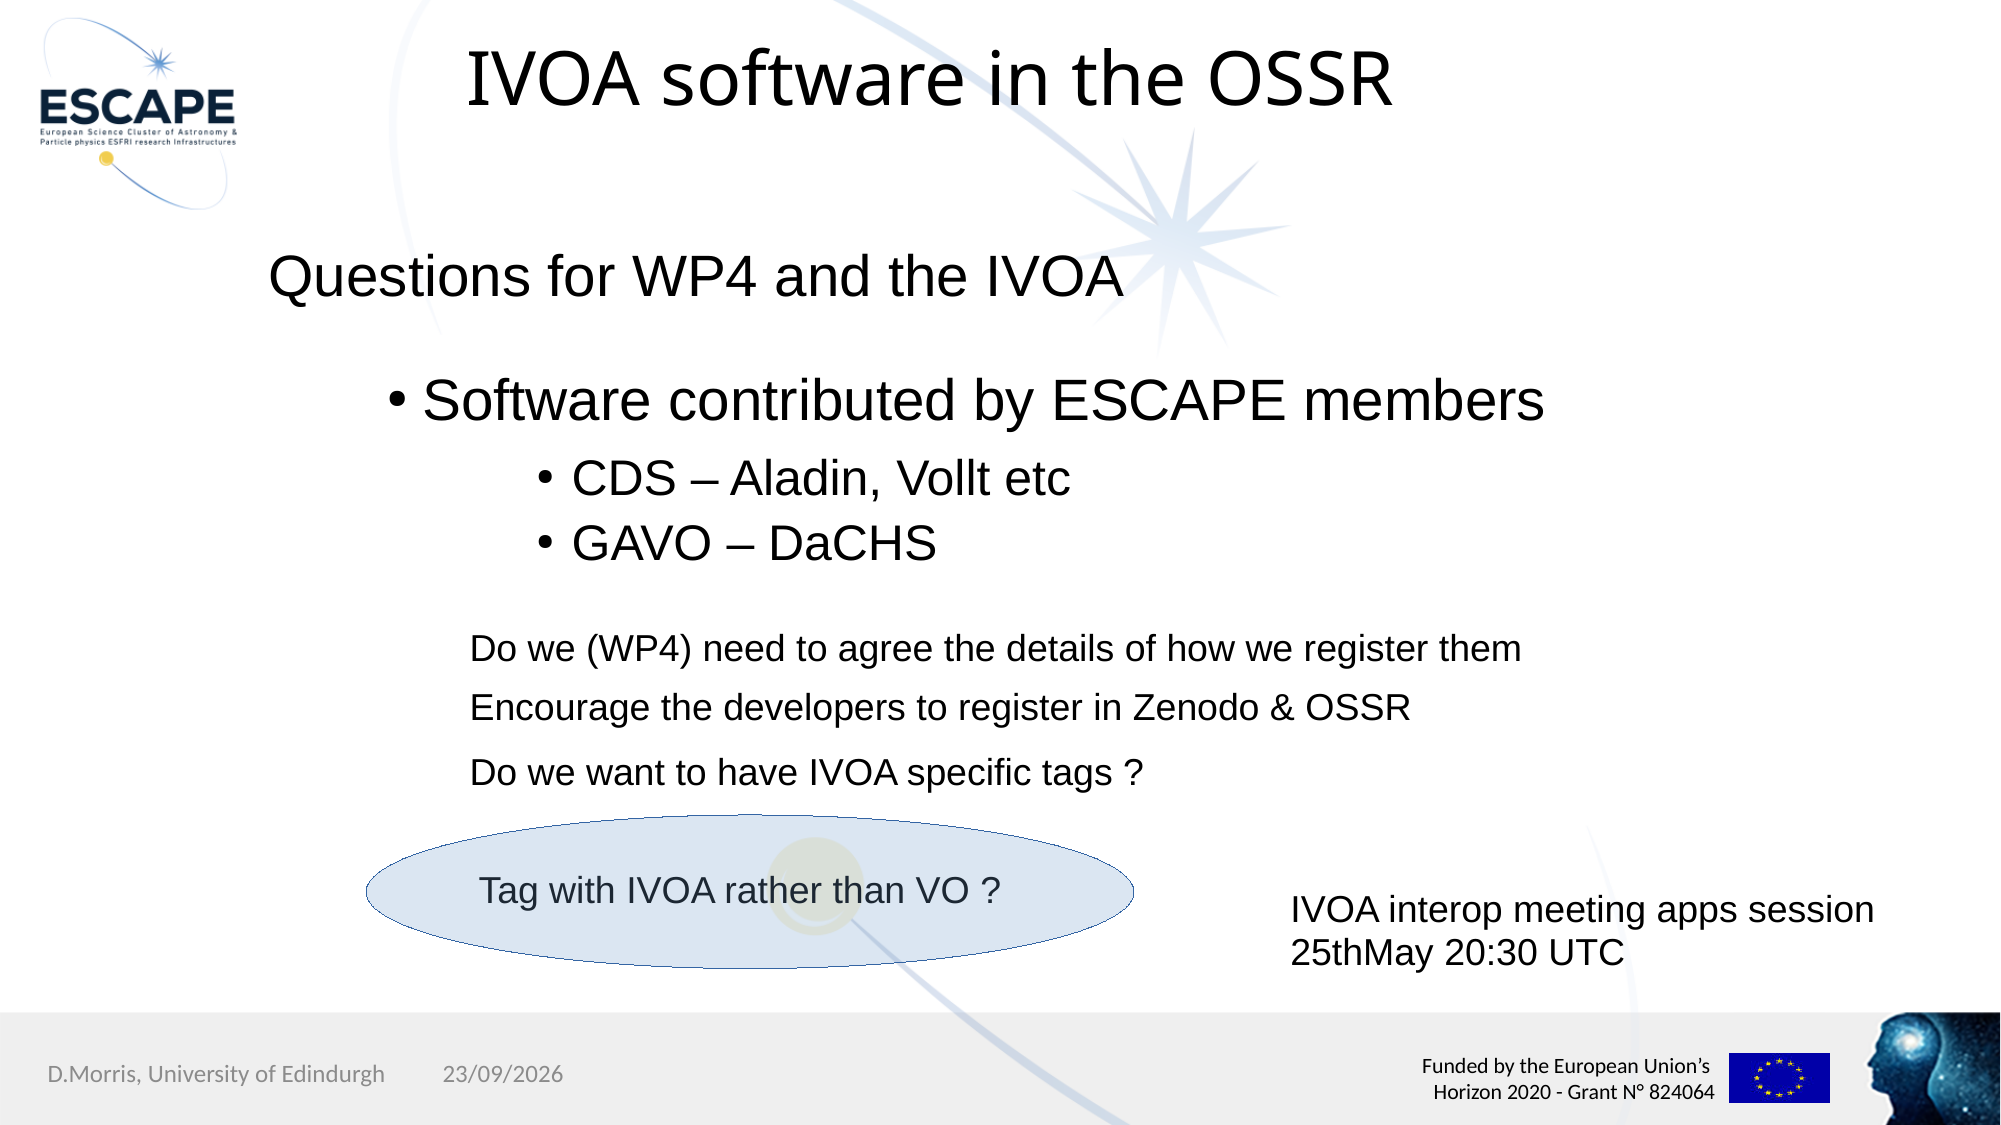

# IVOA software in the OSSR
Questions for WP4 and the IVOA
Software contributed by ESCAPE members
CDS – Aladin, Vollt etc
GAVO – DaCHS
Do we (WP4) need to agree the details of how we register them
Encourage the developers to register in Zenodo & OSSR
Do we want to have IVOA specific tags ?
Tag with IVOA rather than VO ?
IVOA interop meeting apps session
25thMay 20:30 UTC
D.Morris, University of Edindurgh